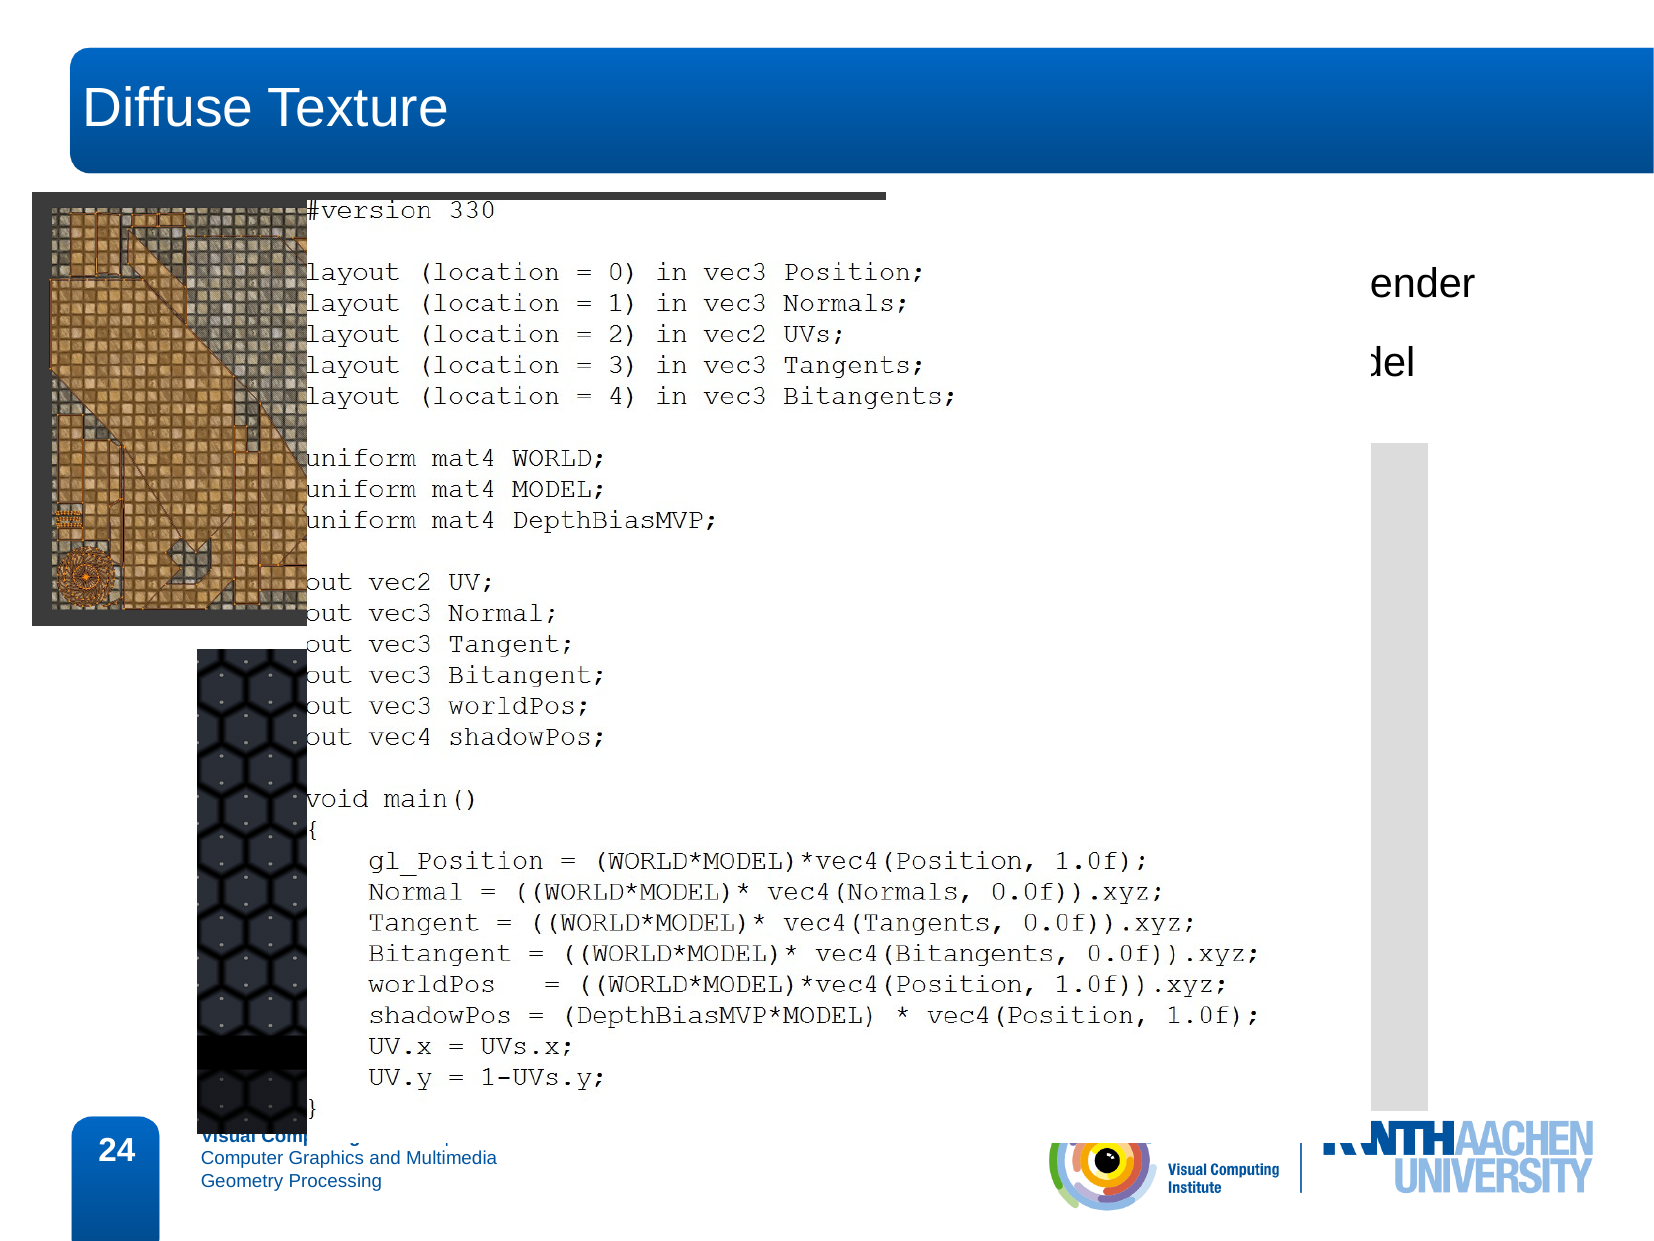

# Diffuse Texture
UV unwrapped in Blender
One texture per model
Problem:
UV.y was inverted